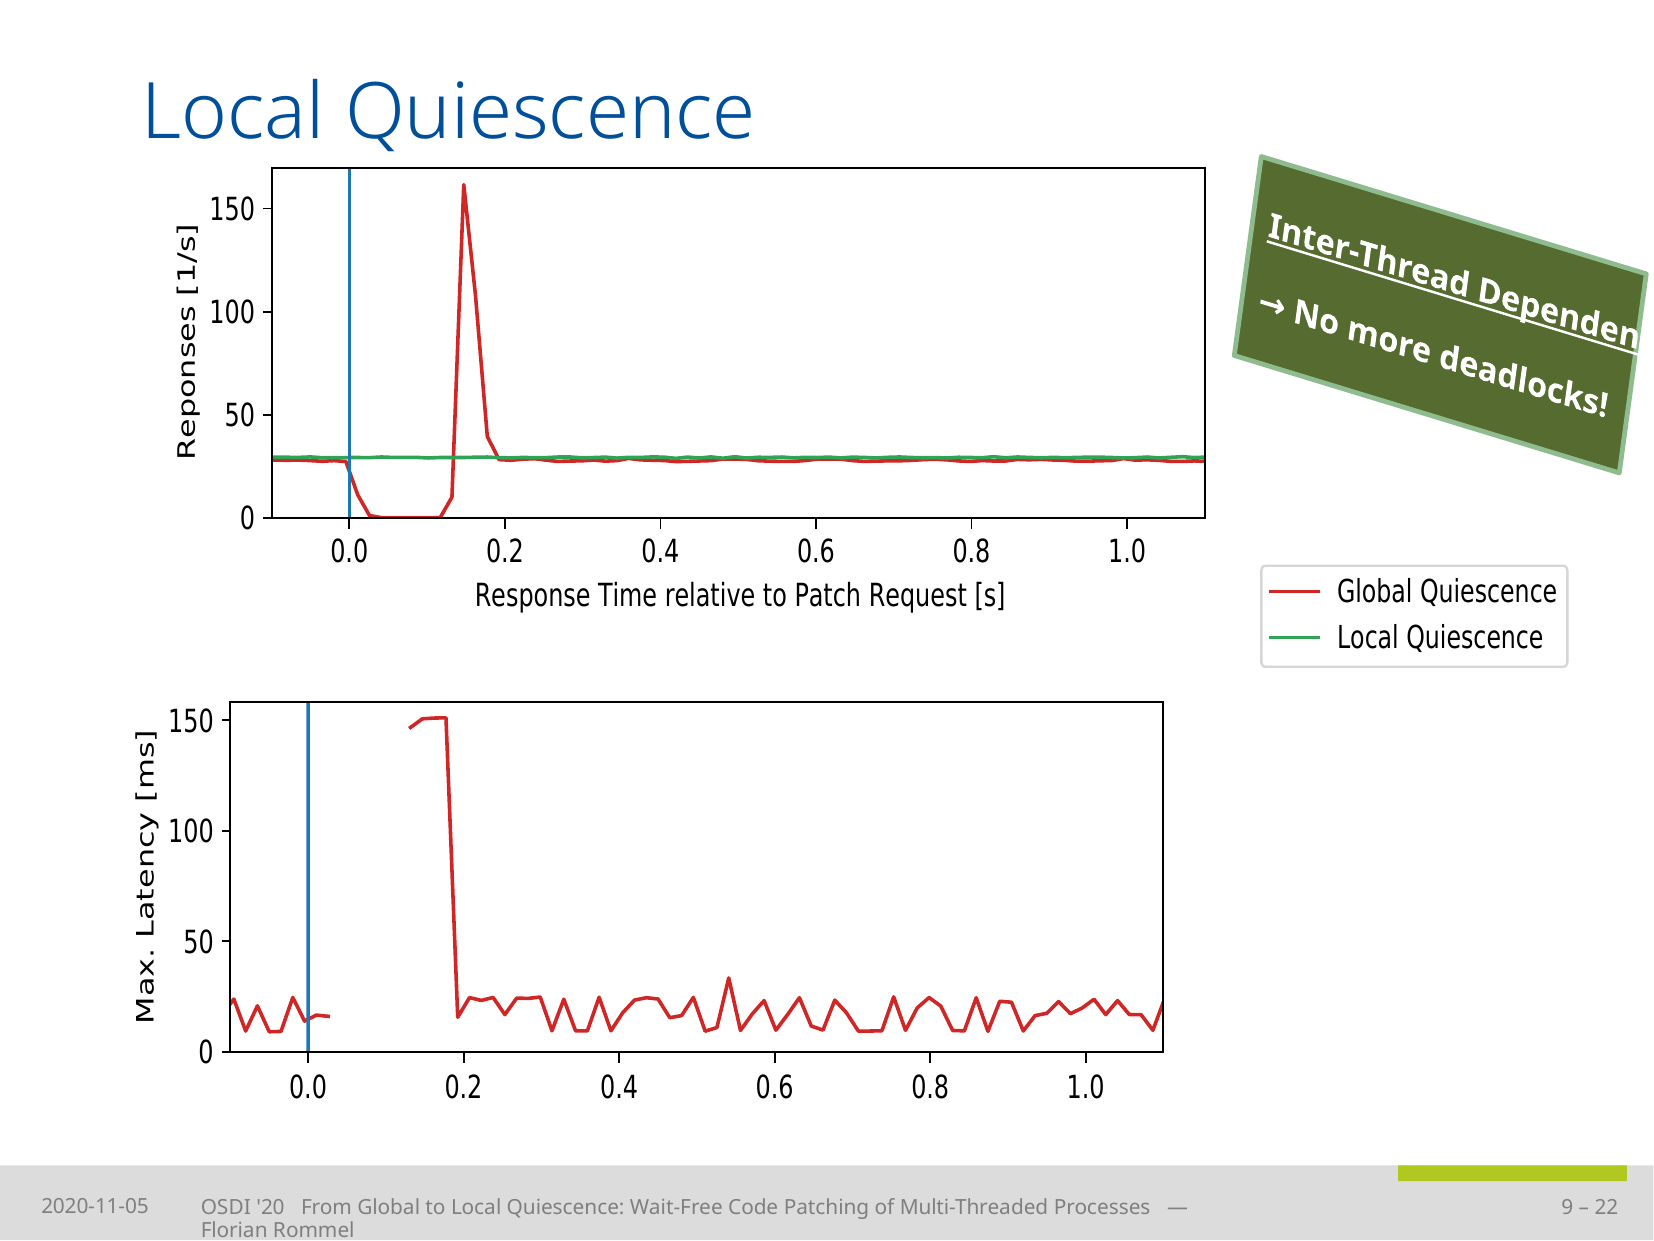

# Local Quiescence
Inter-Thread Dependencies
→ No more deadlocks!
9